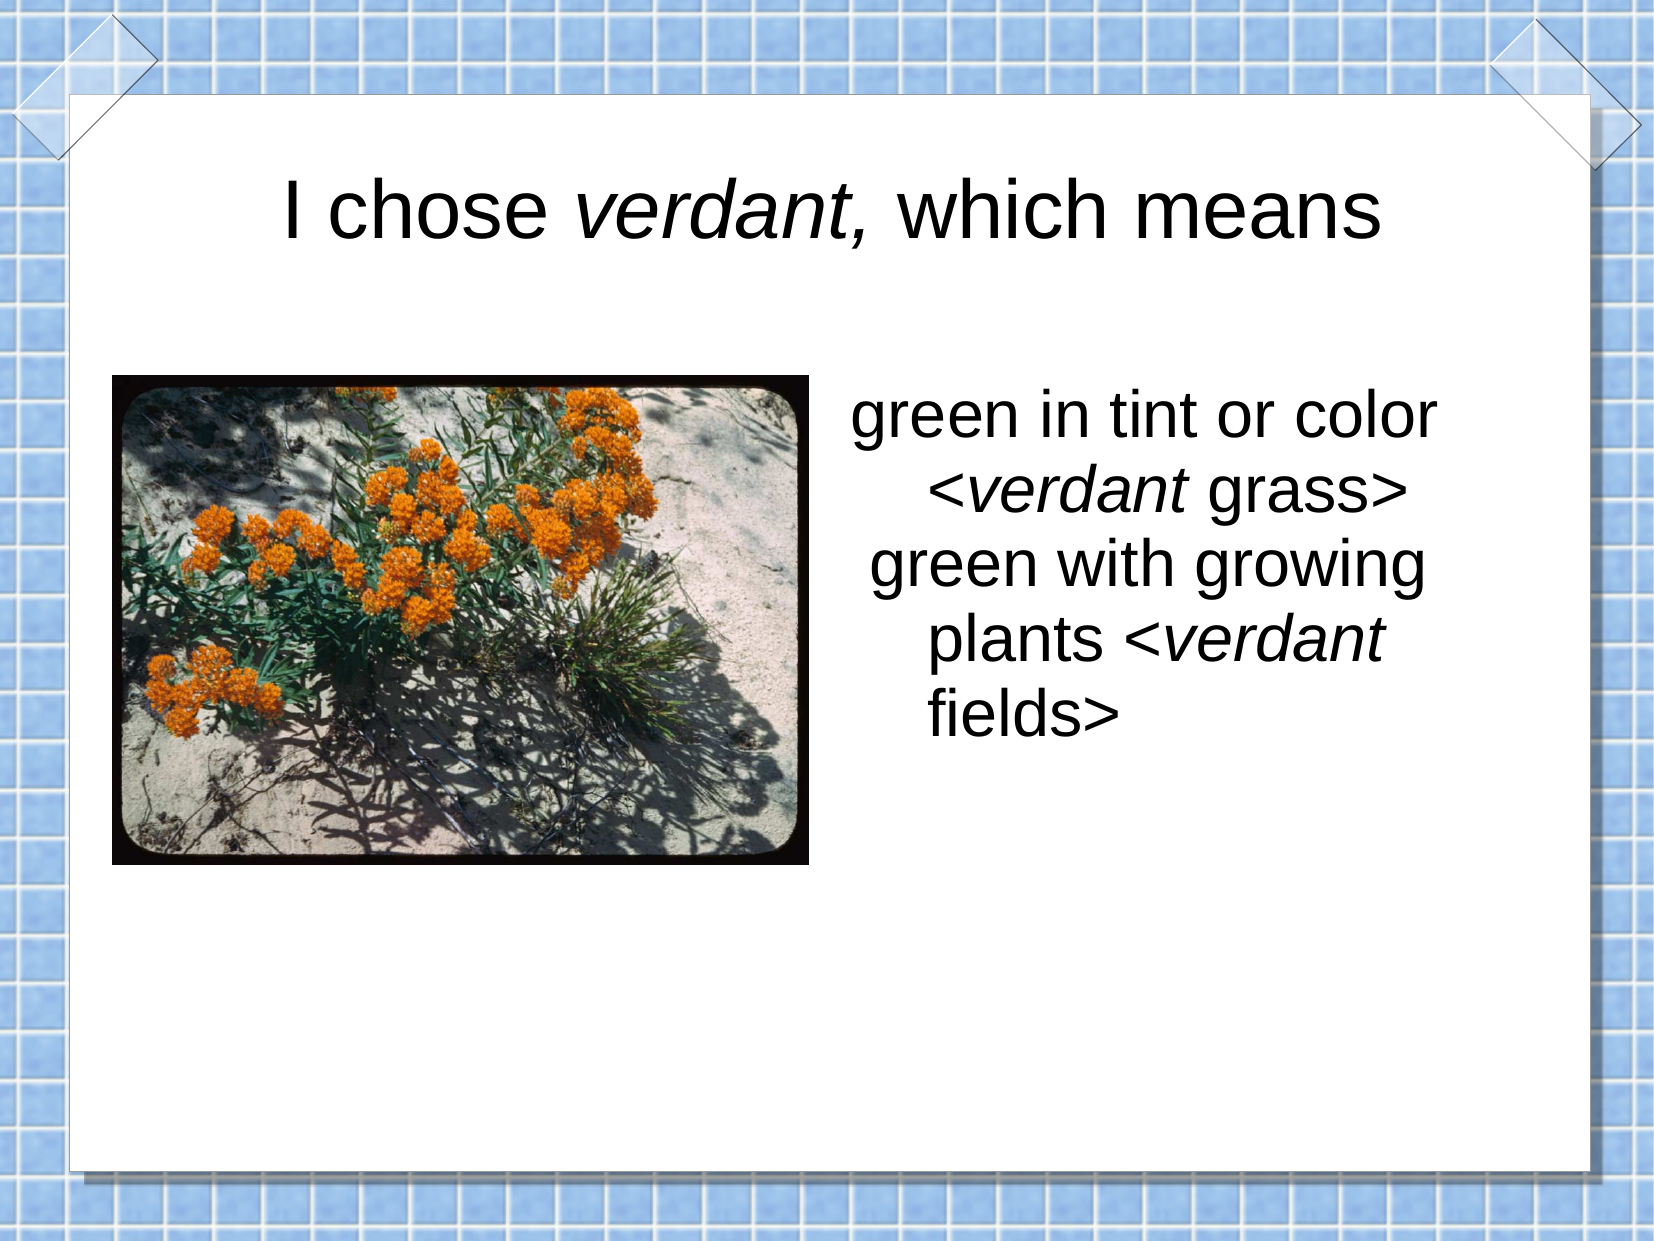

# I chose verdant, which means
green in tint or color <verdant grass>
 green with growing plants <verdant fields>